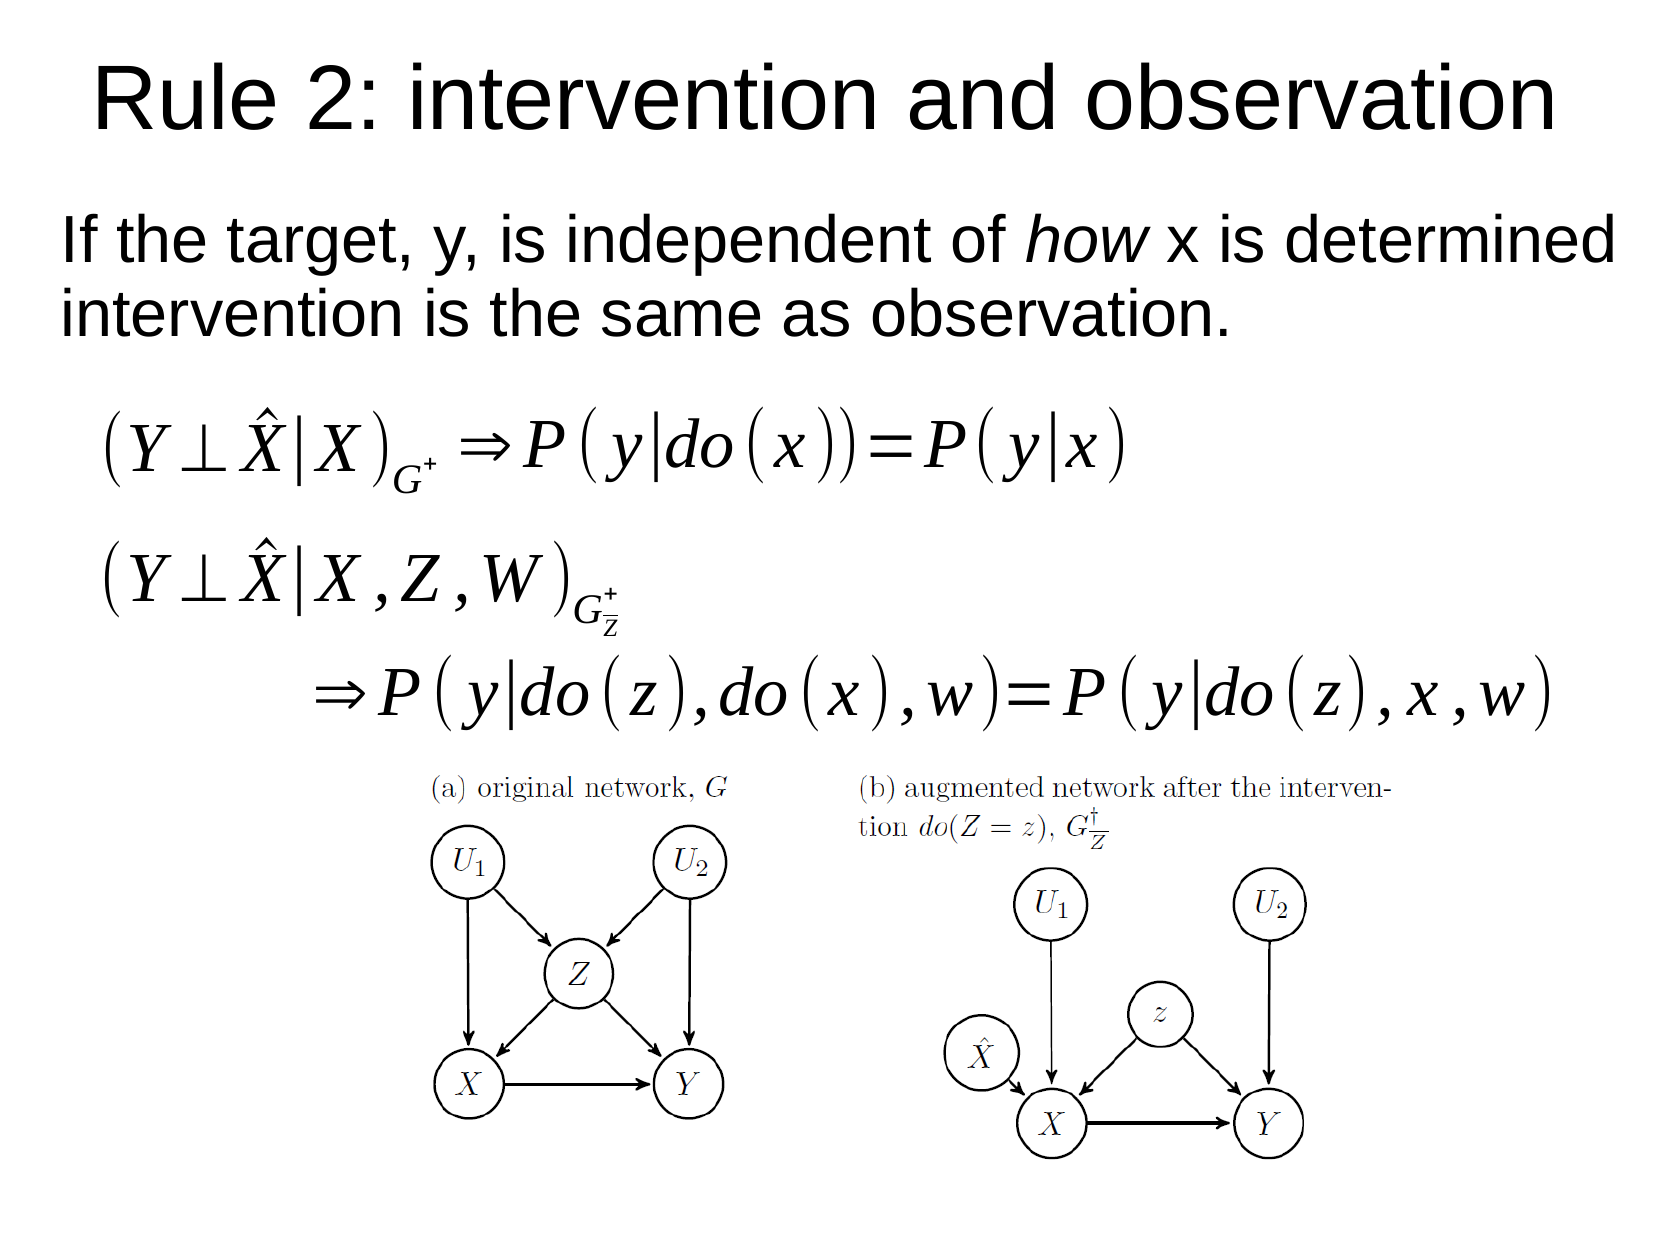

# Rule 2: intervention and observation
If the target, y, is independent of how x is determined intervention is the same as observation.